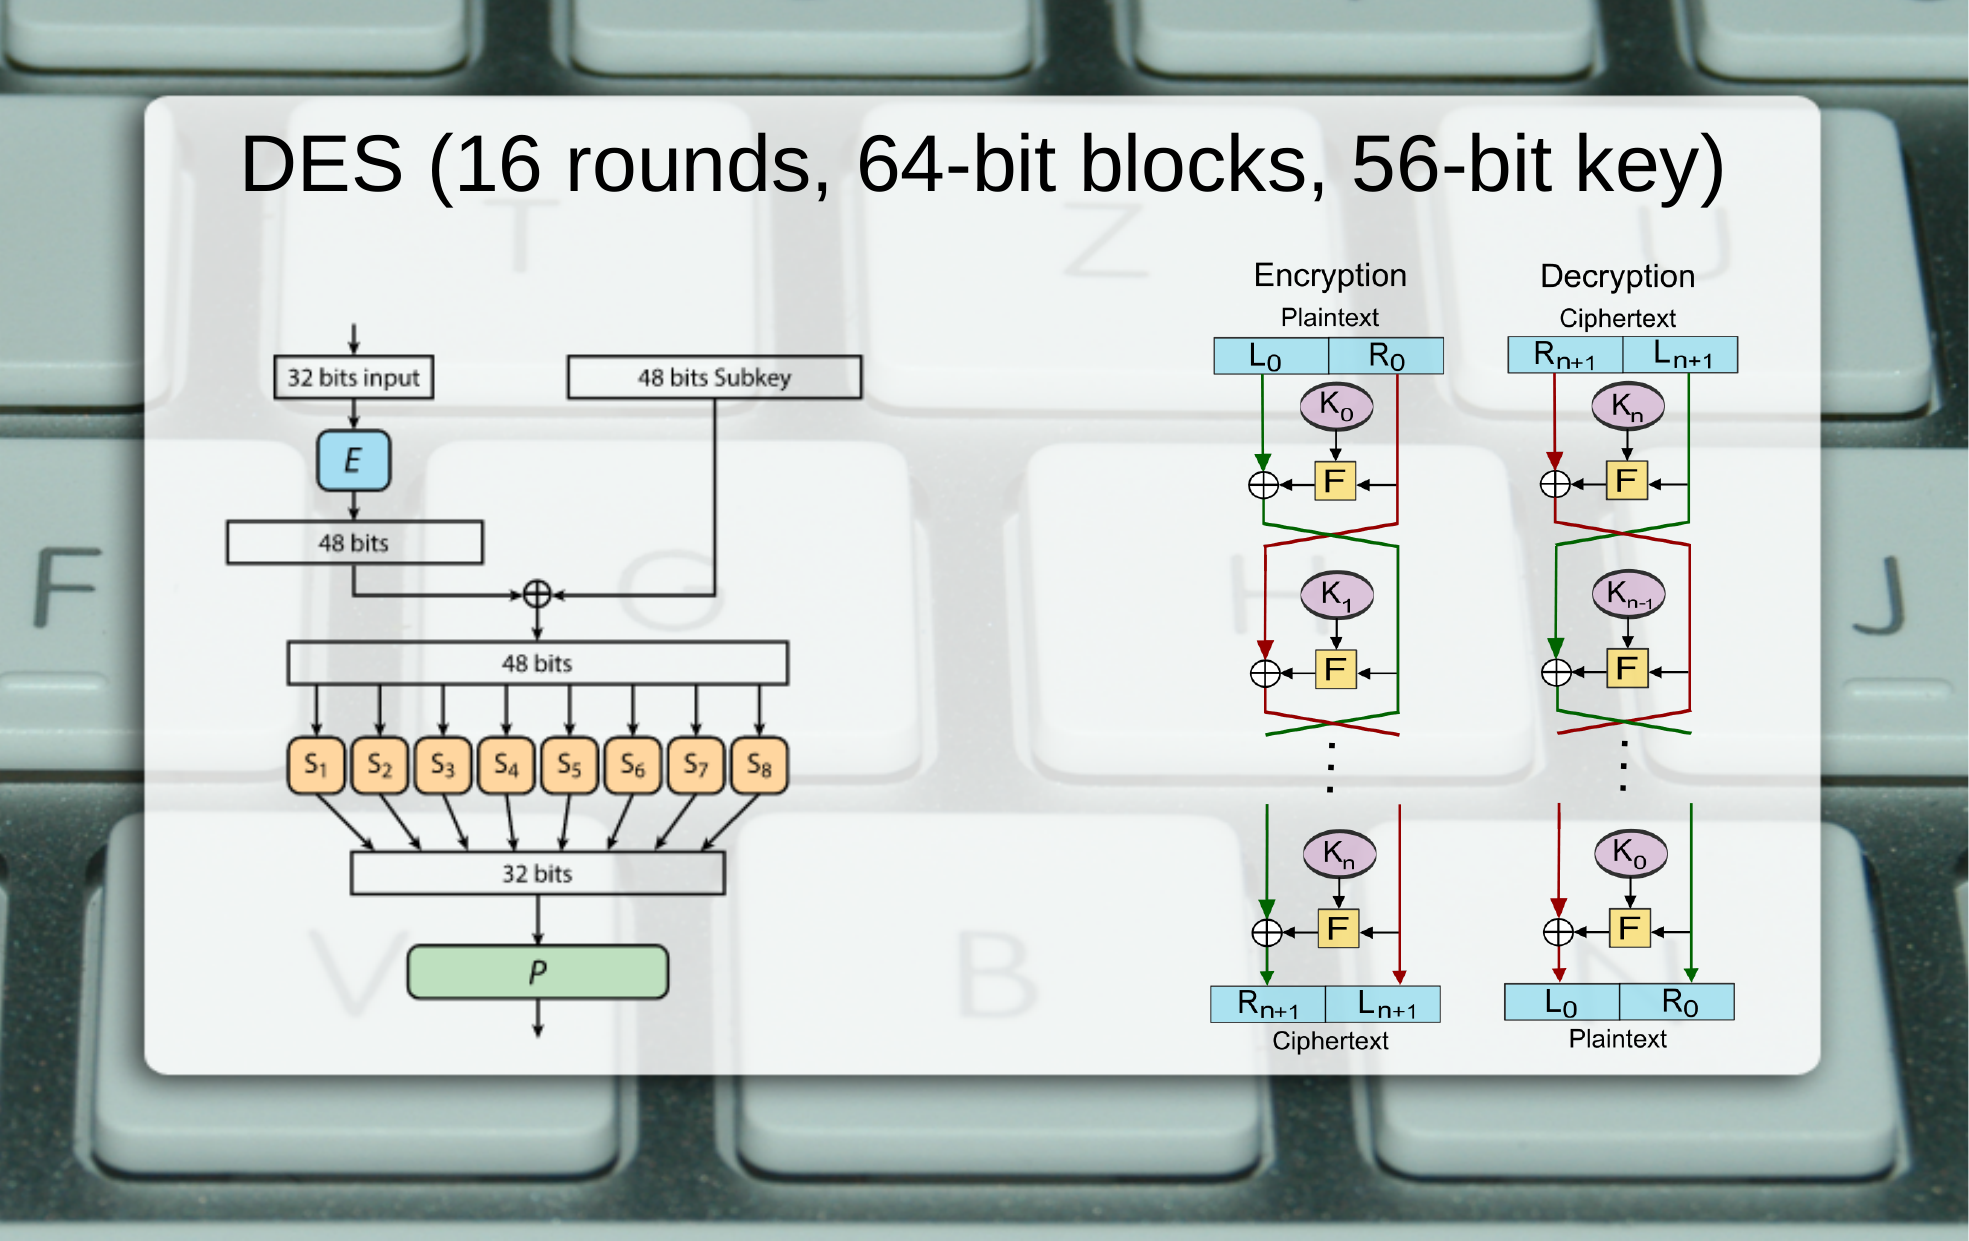

# DES (16 rounds, 64-bit blocks, 56-bit key)